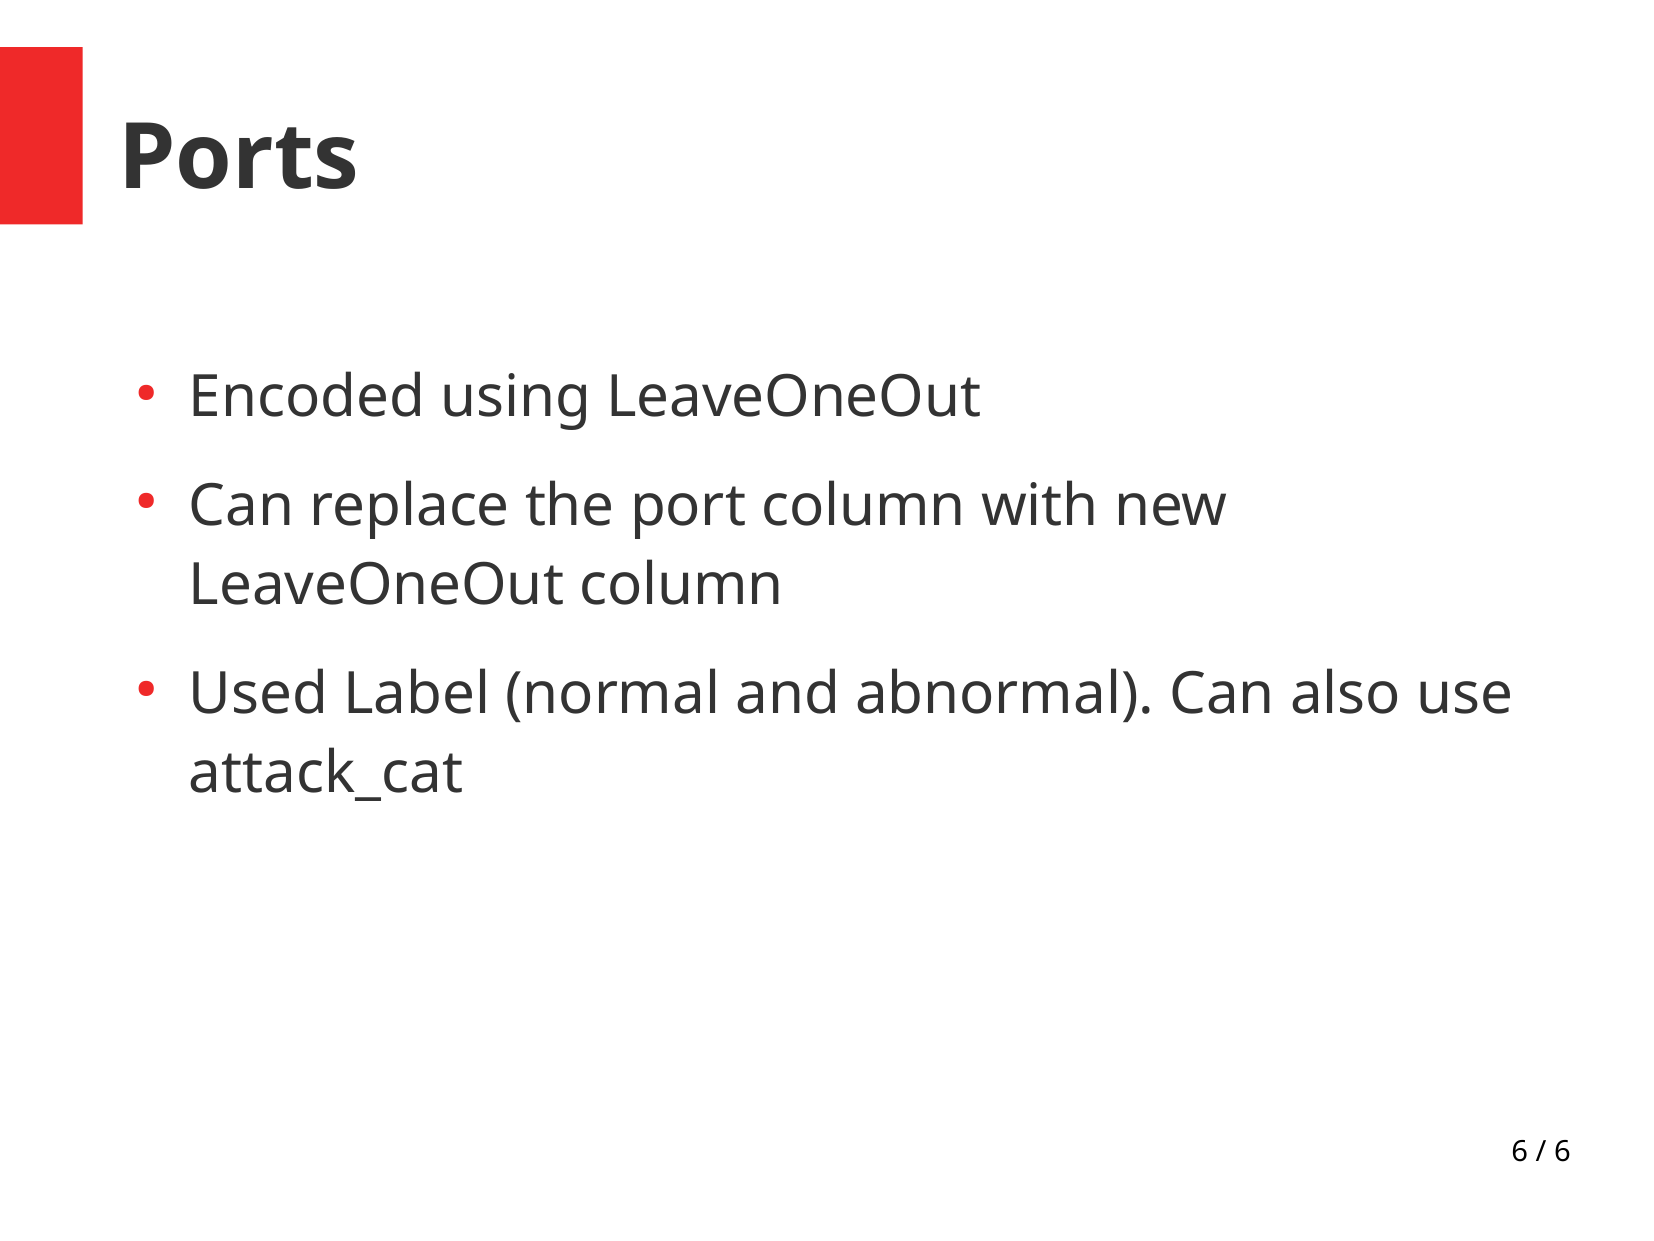

# Ports
Encoded using LeaveOneOut
Can replace the port column with new LeaveOneOut column
Used Label (normal and abnormal). Can also use attack_cat
6